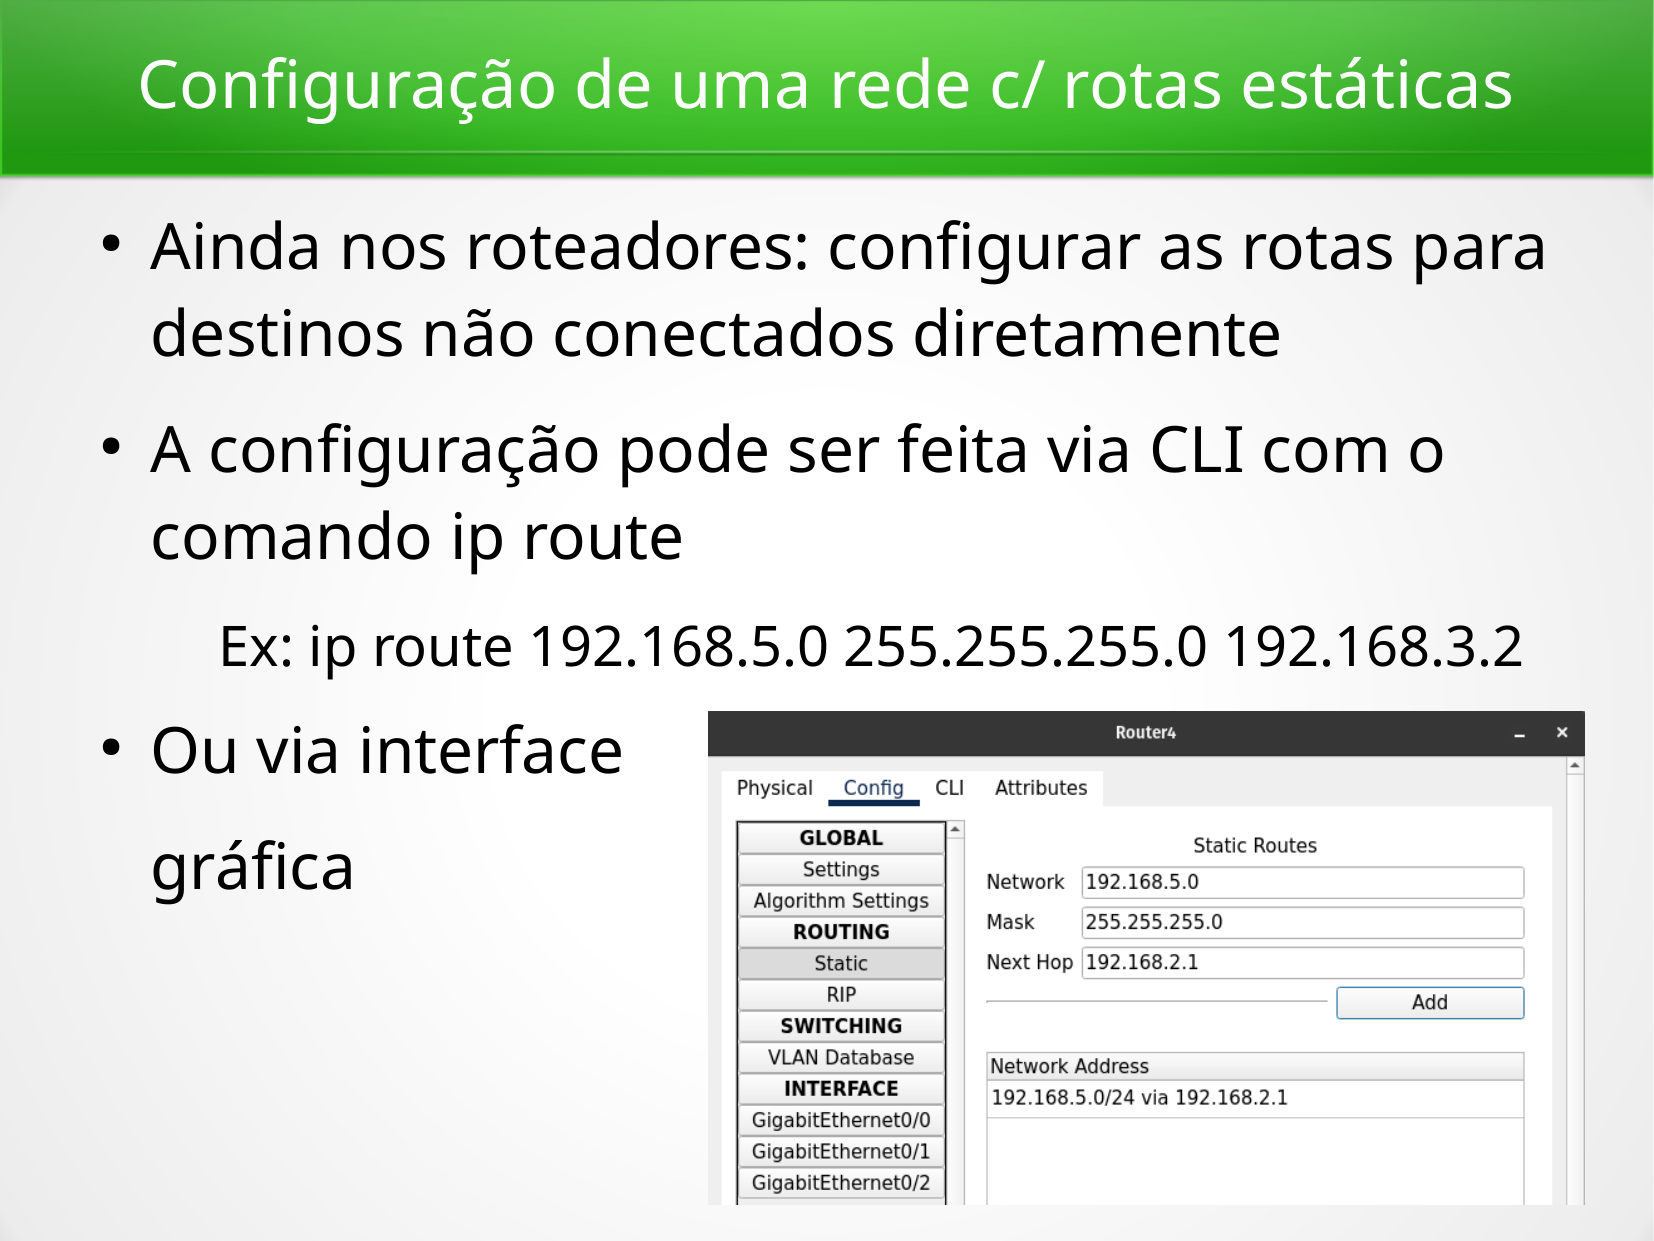

# Configuração de uma rede c/ rotas estáticas
Ainda nos roteadores: configurar as rotas para destinos não conectados diretamente
A configuração pode ser feita via CLI com o comando ip route
Ex: ip route 192.168.5.0 255.255.255.0 192.168.3.2
Ou via interface
gráfica